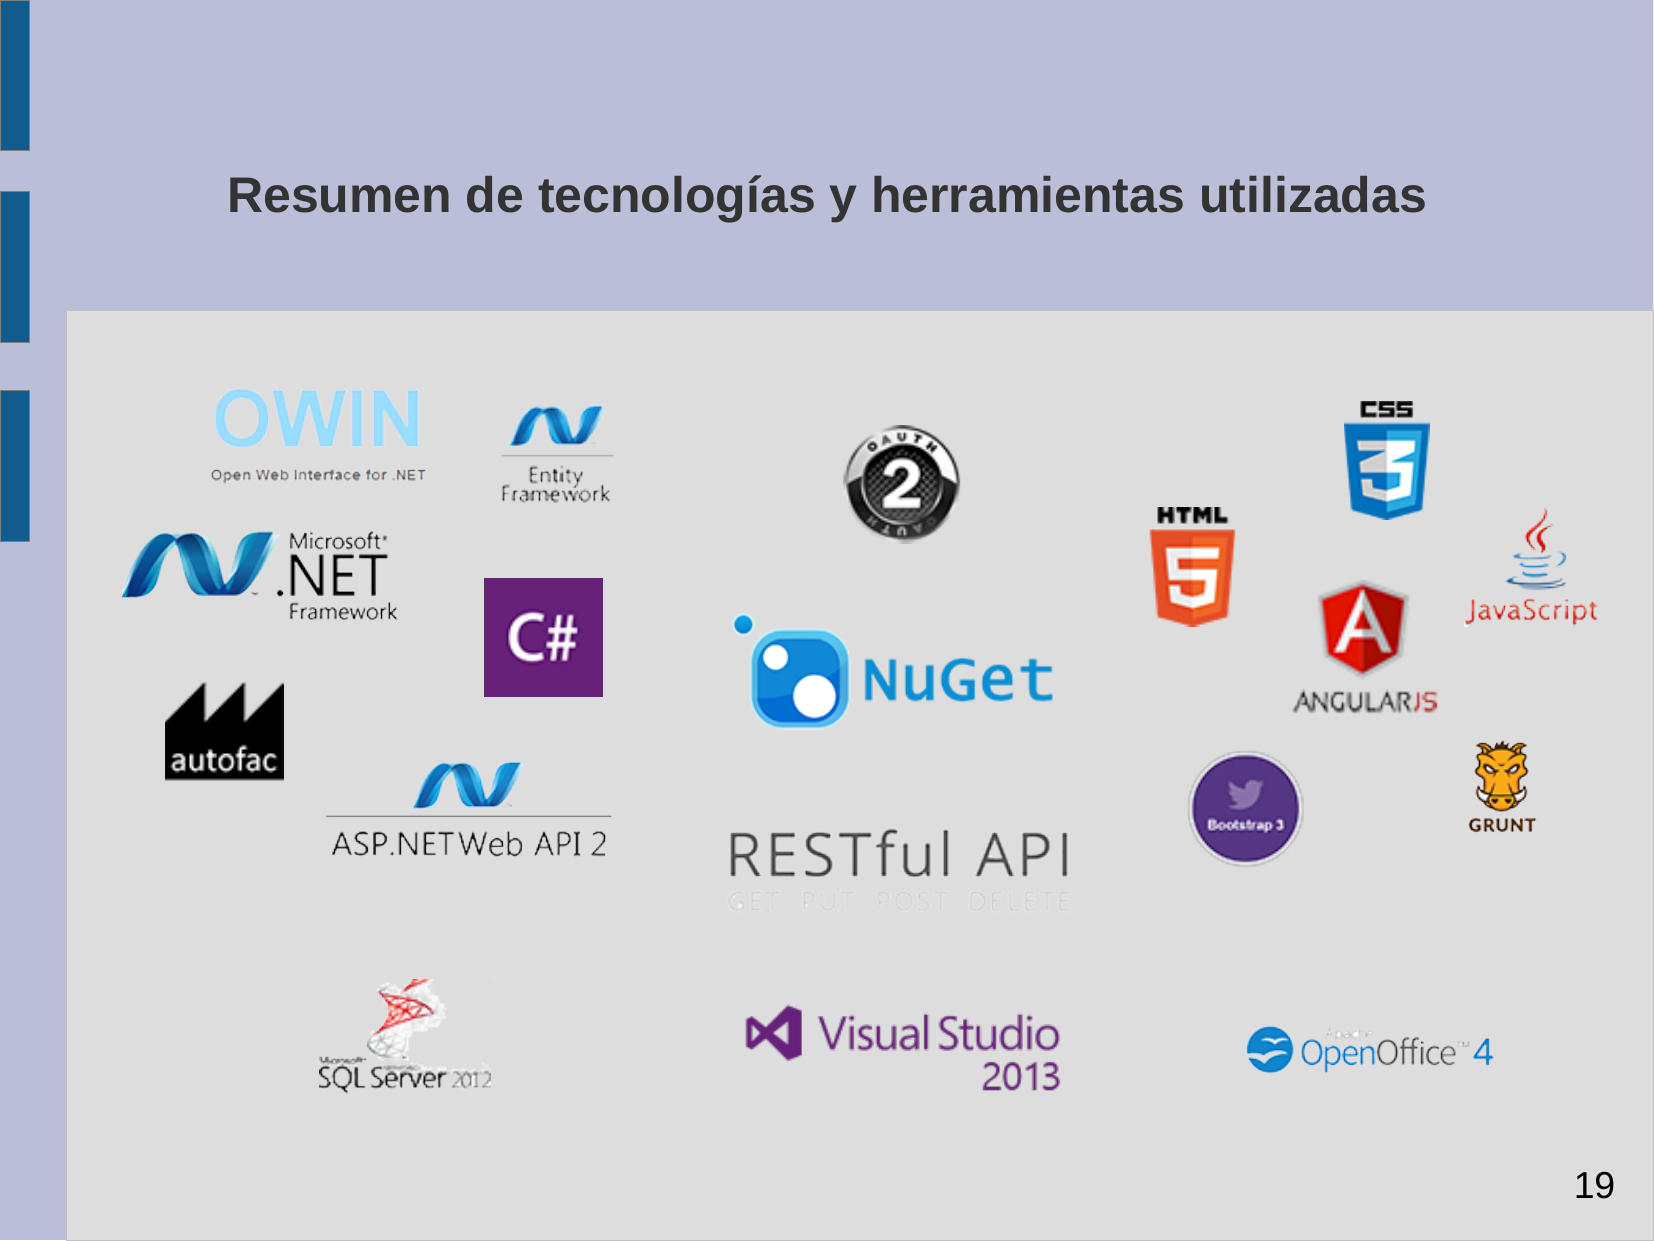

# Resumen de tecnologías y herramientas utilizadas